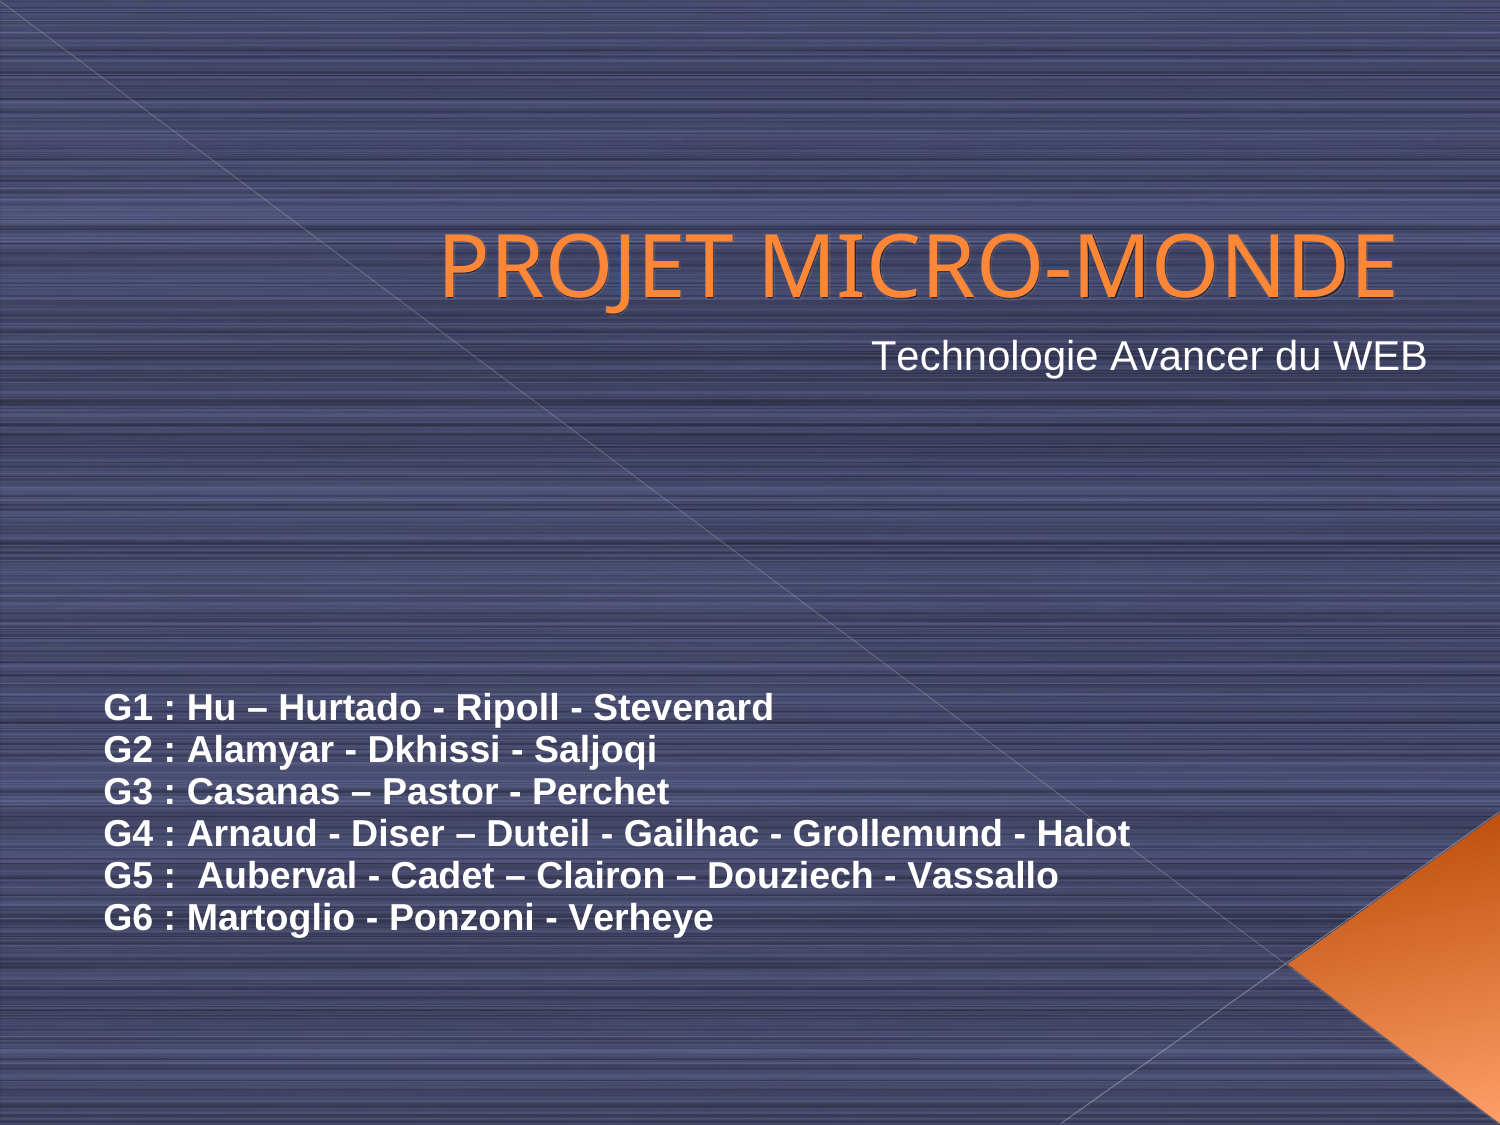

PROJET MICRO-MONDE
Technologie Avancer du WEB
G1 : Hu – Hurtado - Ripoll - Stevenard
G2 : Alamyar - Dkhissi - Saljoqi
G3 : Casanas – Pastor - Perchet
G4 : Arnaud - Diser – Duteil - Gailhac - Grollemund - Halot
G5 : Auberval - Cadet – Clairon – Douziech - Vassallo
G6 : Martoglio - Ponzoni - Verheye